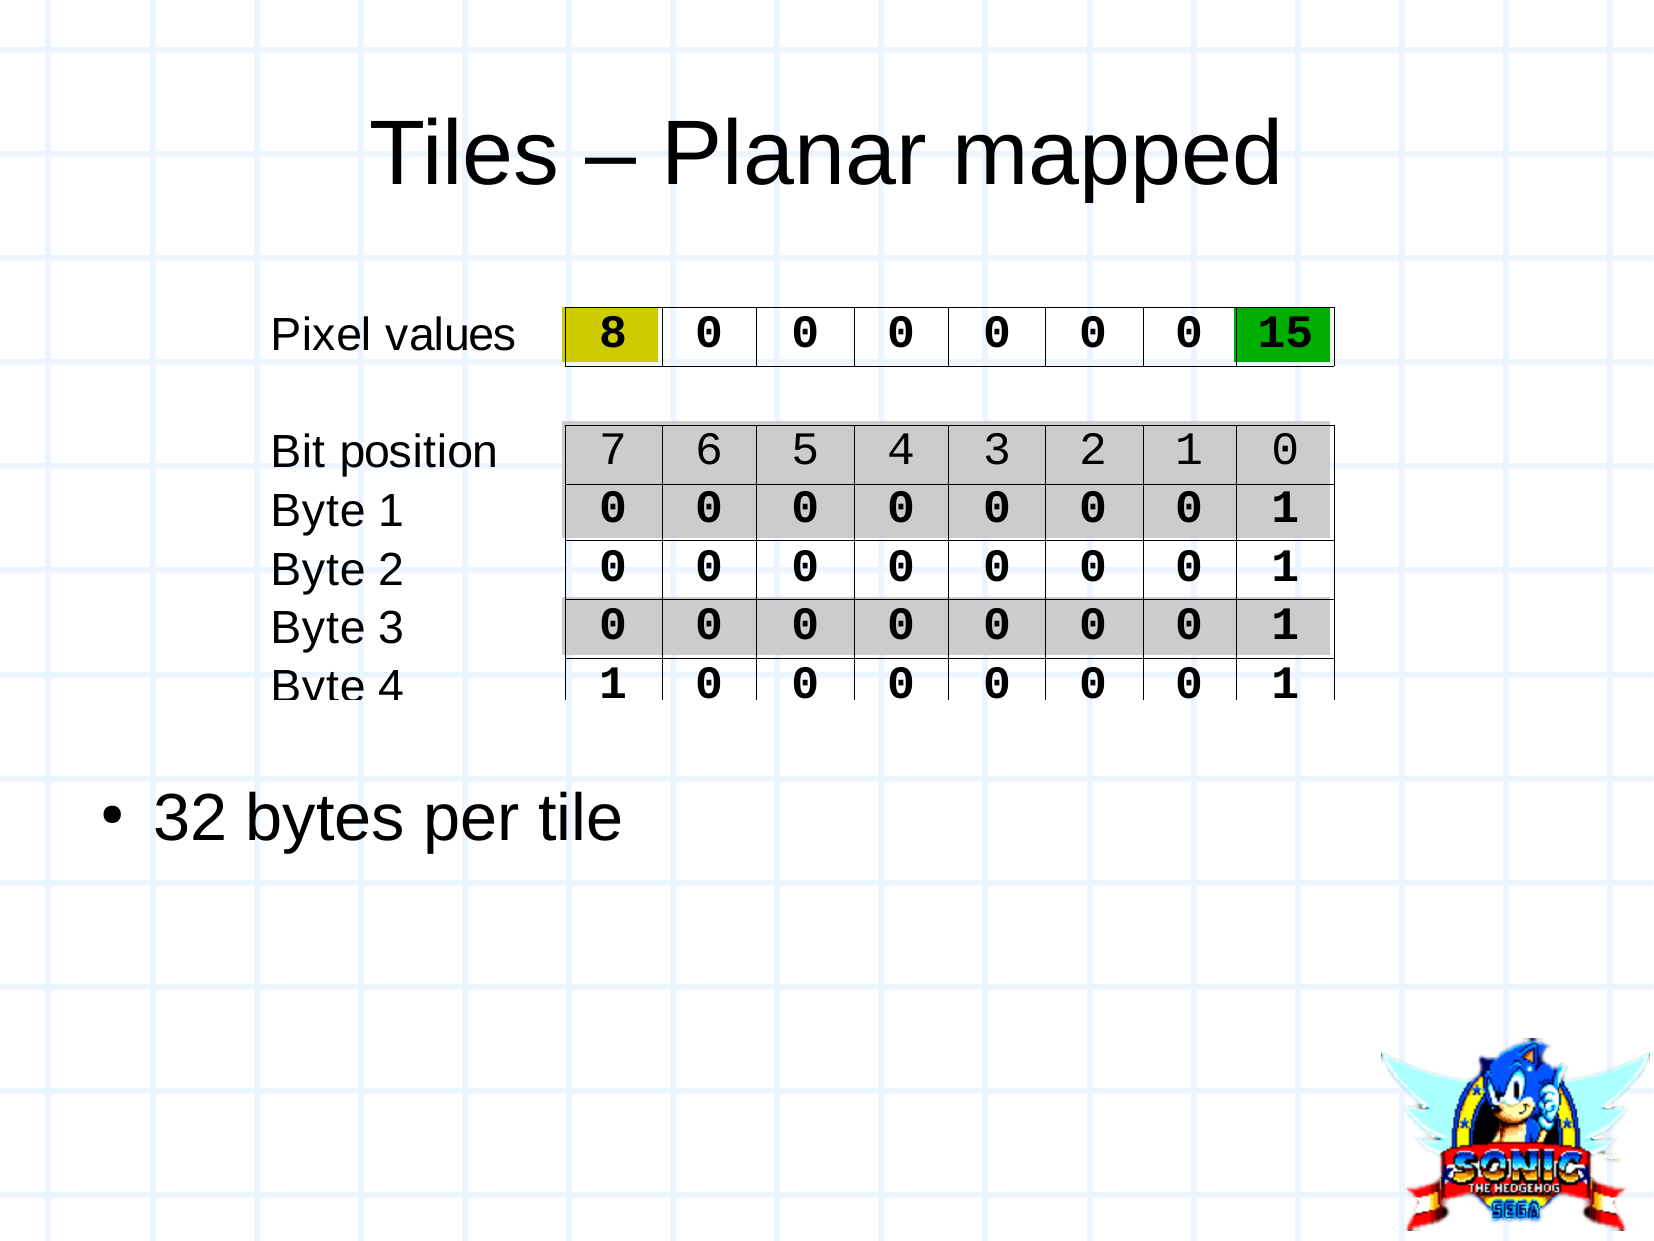

# Tiles – Planar mapped
32 bytes per tile